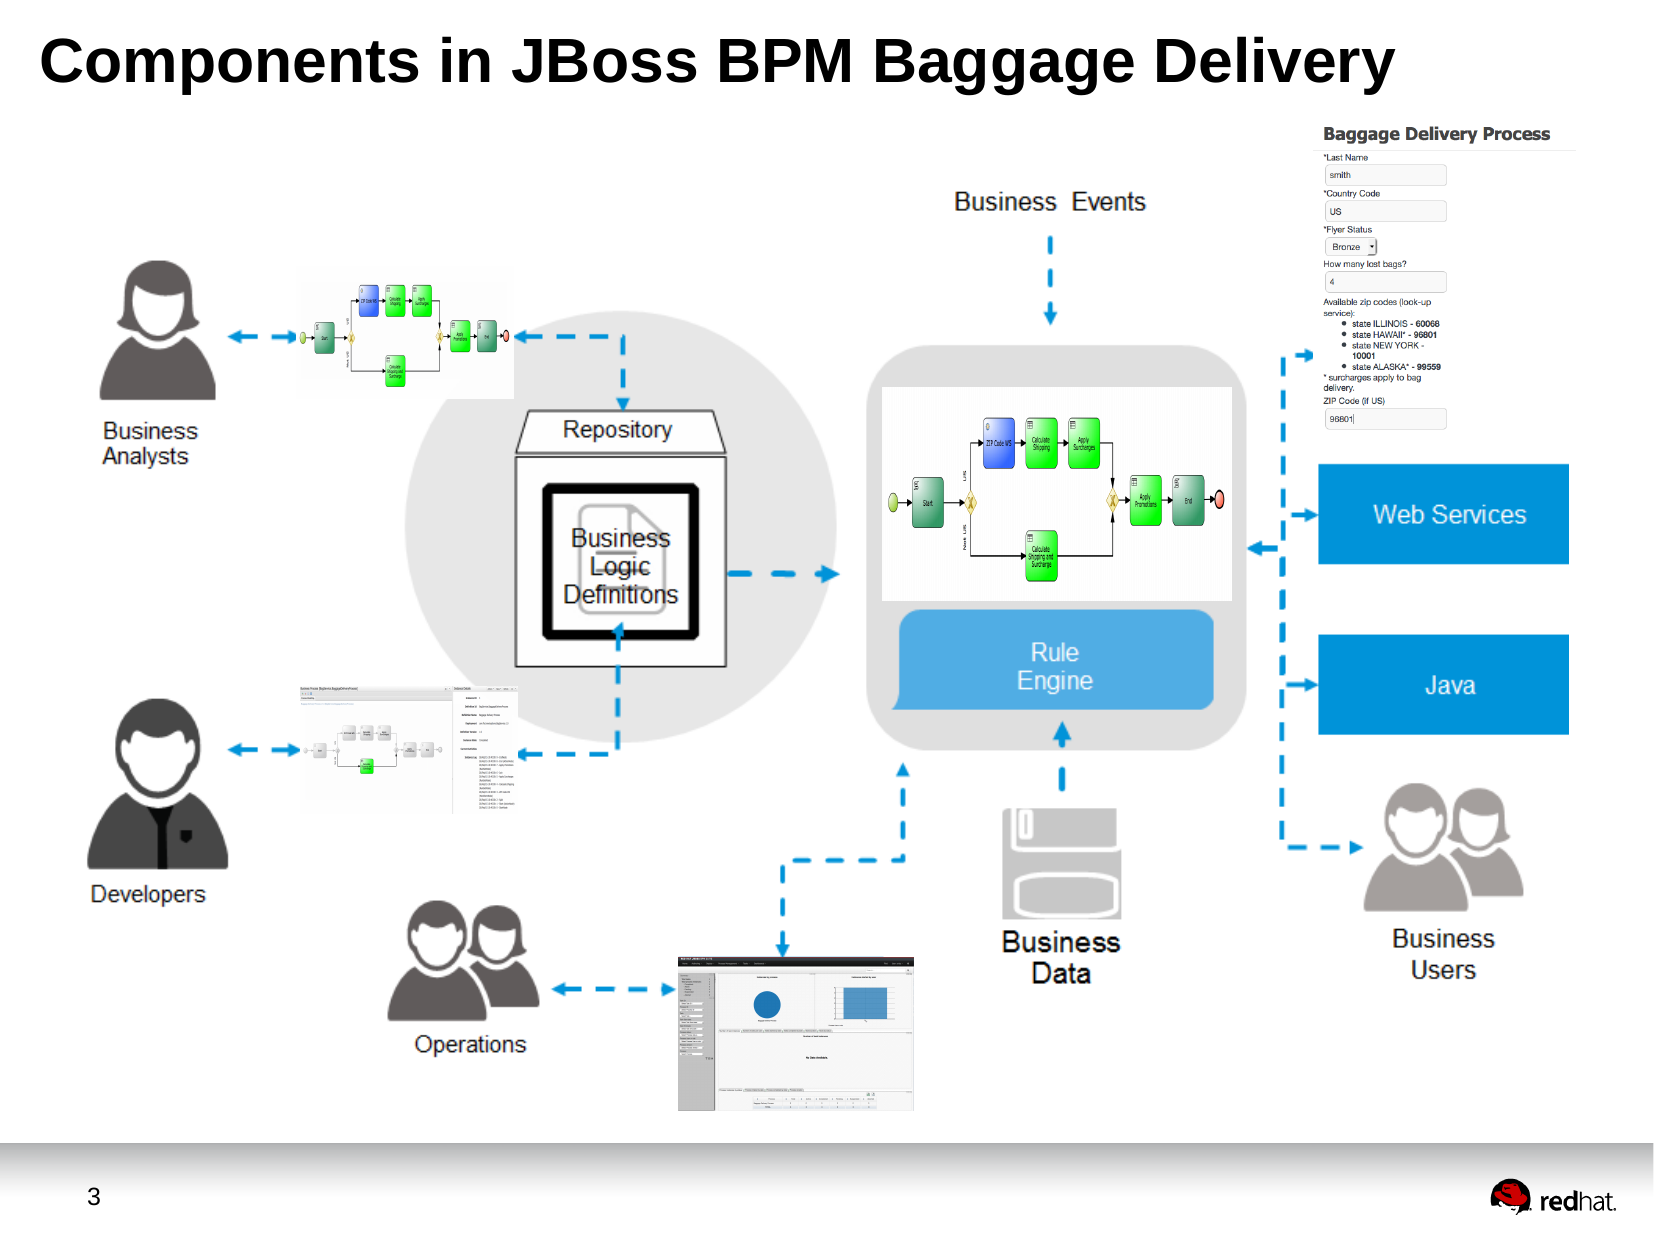

# Components in JBoss BPM Baggage Delivery